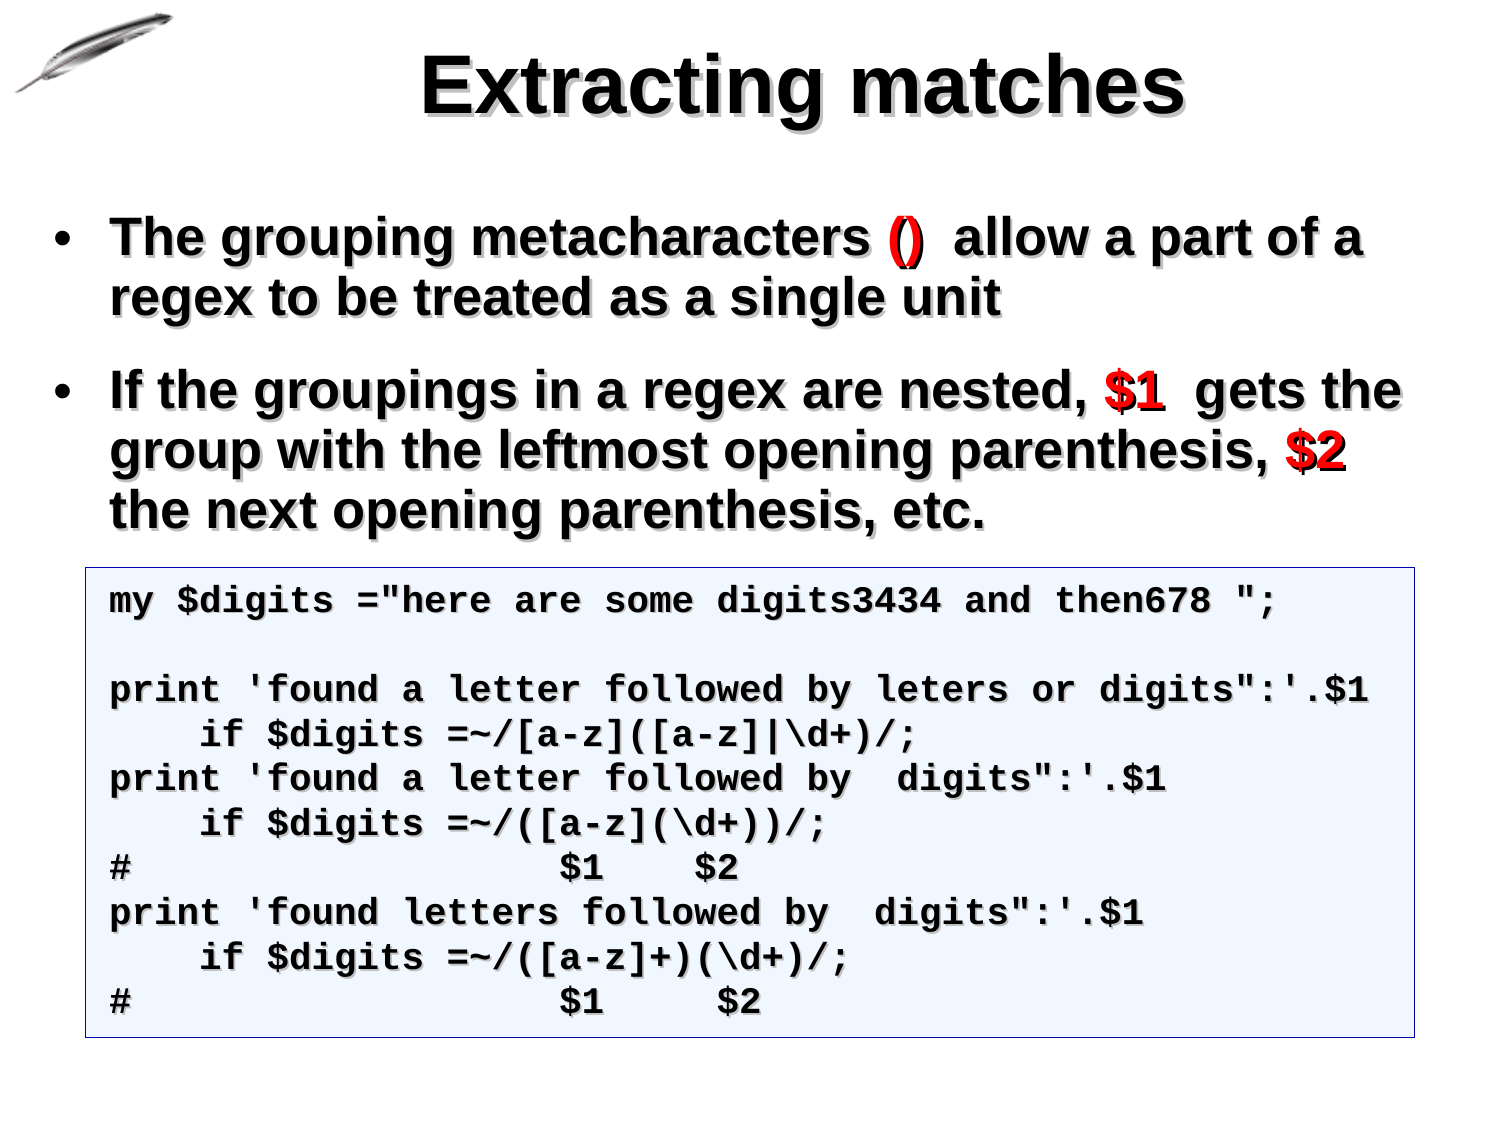

# Extracting matches
The grouping metacharacters () allow a part of a regex to be treated as a single unit
If the groupings in a regex are nested, $1 gets the group with the leftmost opening parenthesis, $2 the next opening parenthesis, etc.
my $digits ="here are some digits3434 and then678 ";
print 'found a letter followed by leters or digits":'.$1
 if $digits =~/[a-z]([a-z]|\d+)/;
print 'found a letter followed by digits":'.$1
 if $digits =~/([a-z](\d+))/;
# $1 $2
print 'found letters followed by digits":'.$1
 if $digits =~/([a-z]+)(\d+)/;
# $1 $2